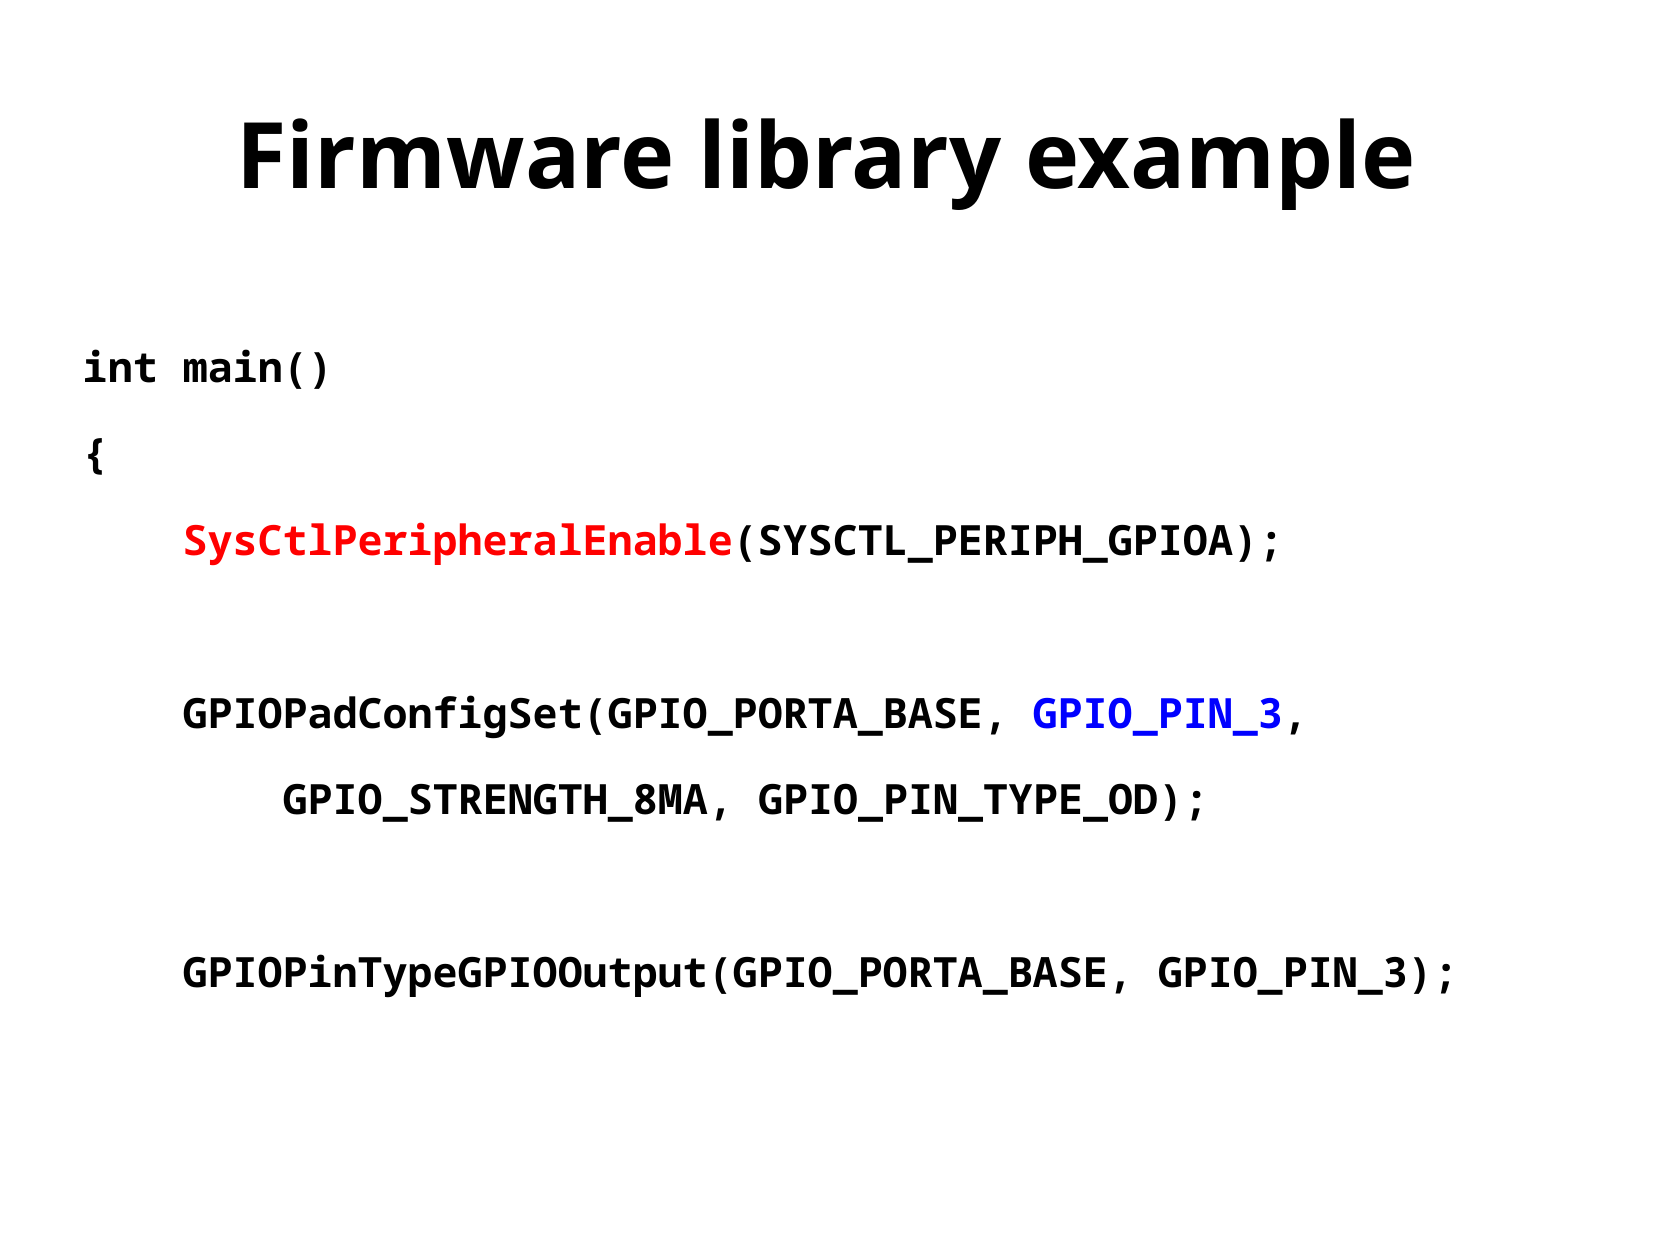

# Firmware library example
int main()
{
 SysCtlPeripheralEnable(SYSCTL_PERIPH_GPIOA);
 GPIOPadConfigSet(GPIO_PORTA_BASE, GPIO_PIN_3,
 GPIO_STRENGTH_8MA, GPIO_PIN_TYPE_OD);
 GPIOPinTypeGPIOOutput(GPIO_PORTA_BASE, GPIO_PIN_3);